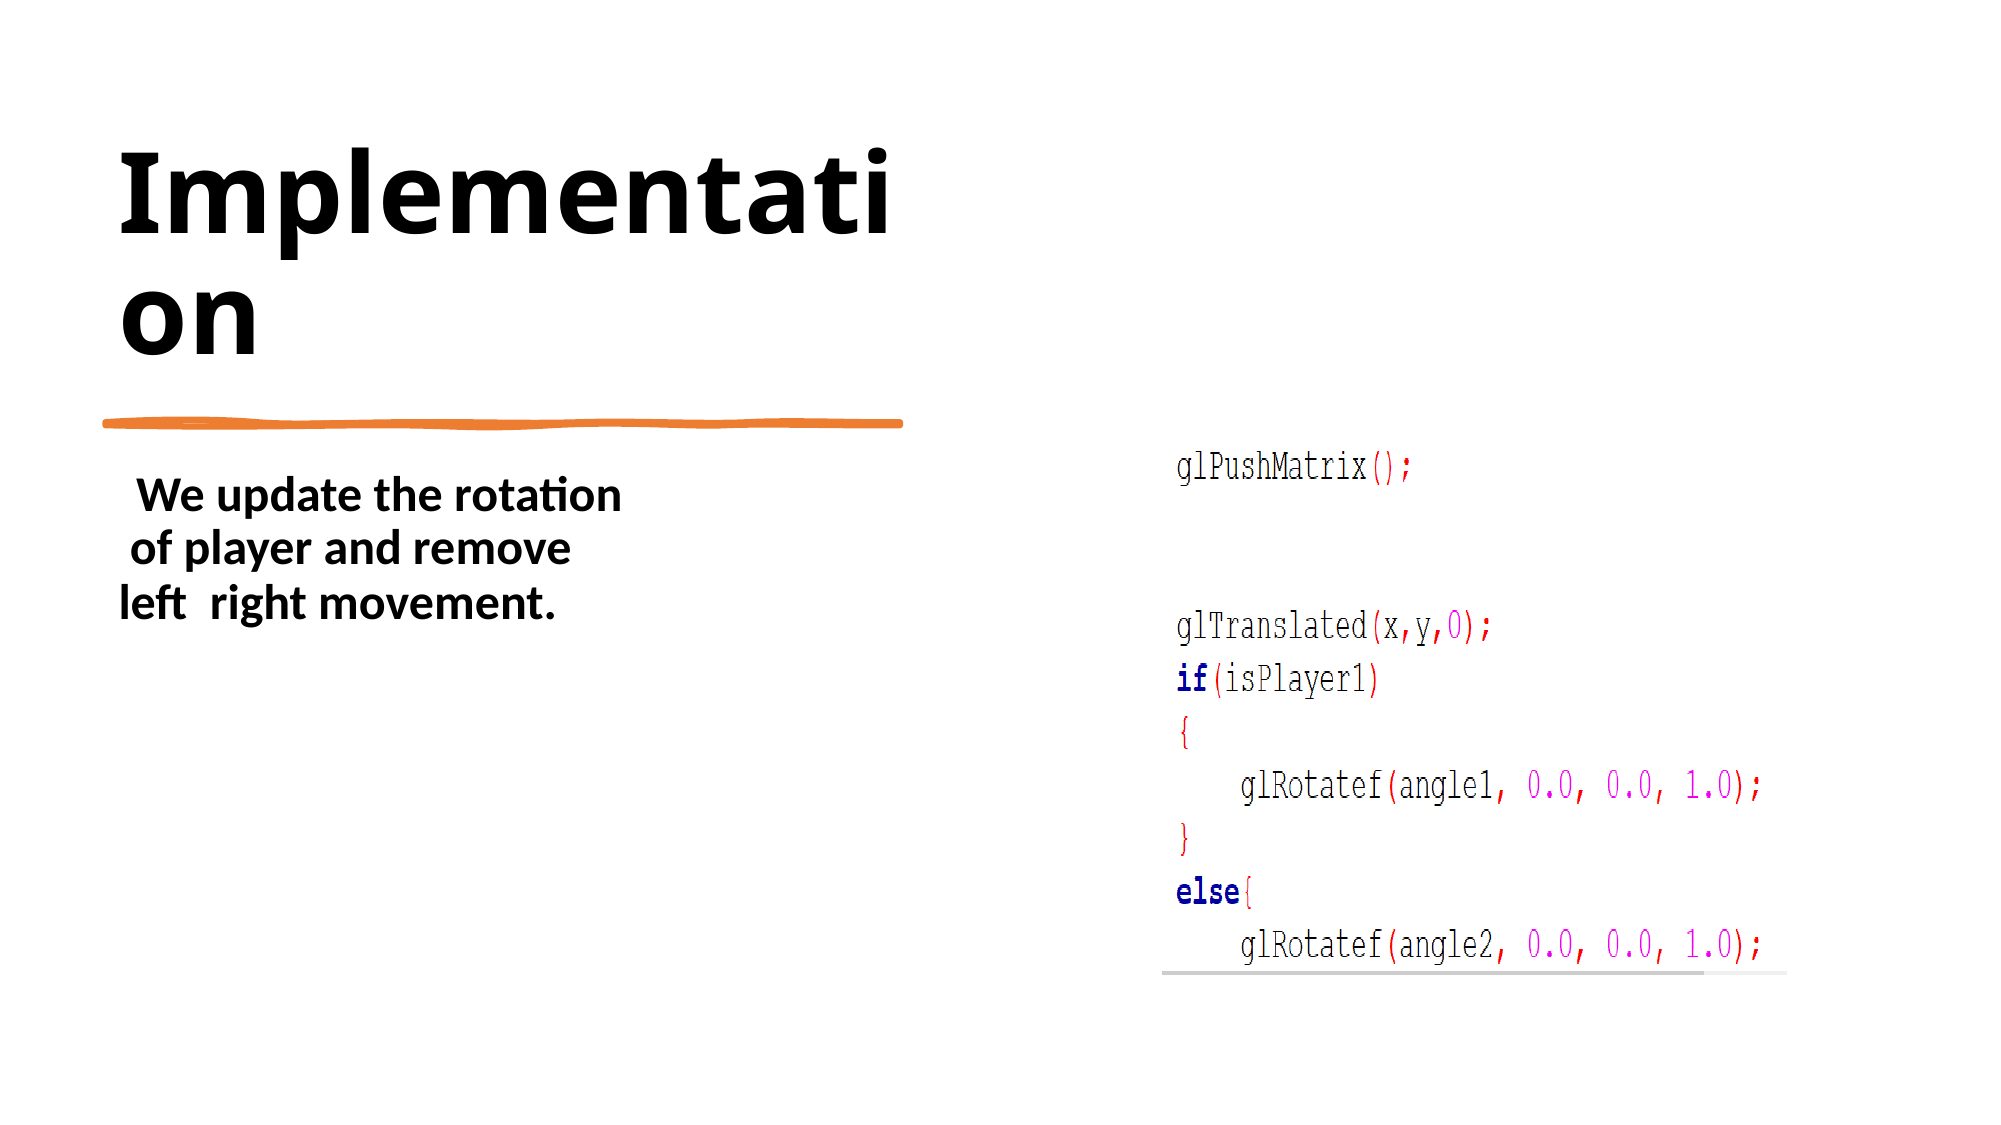

# Implementation
We update the rotation of player and remove left right movement.